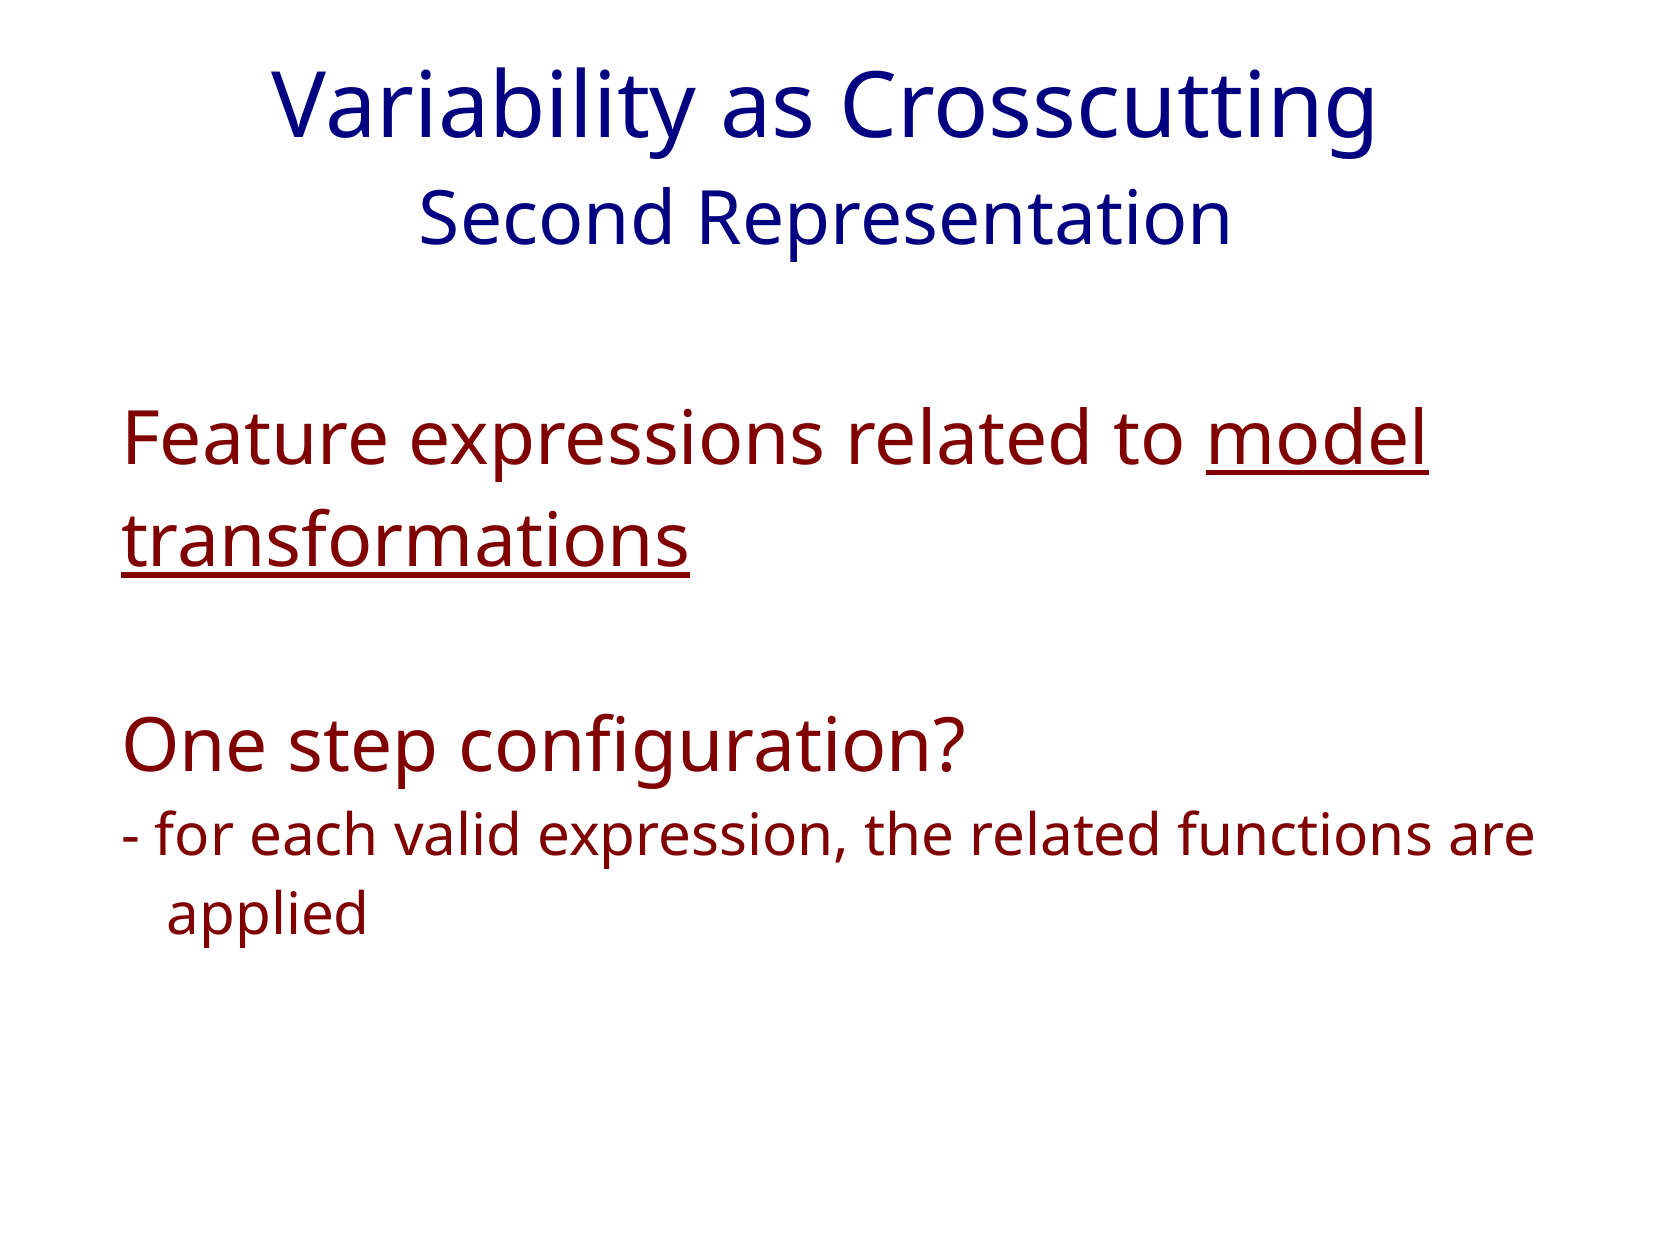

# Variability as Crosscutting Second Representation
Feature expressions related to model transformations
One step configuration?
- for each valid expression, the related functions are
 applied